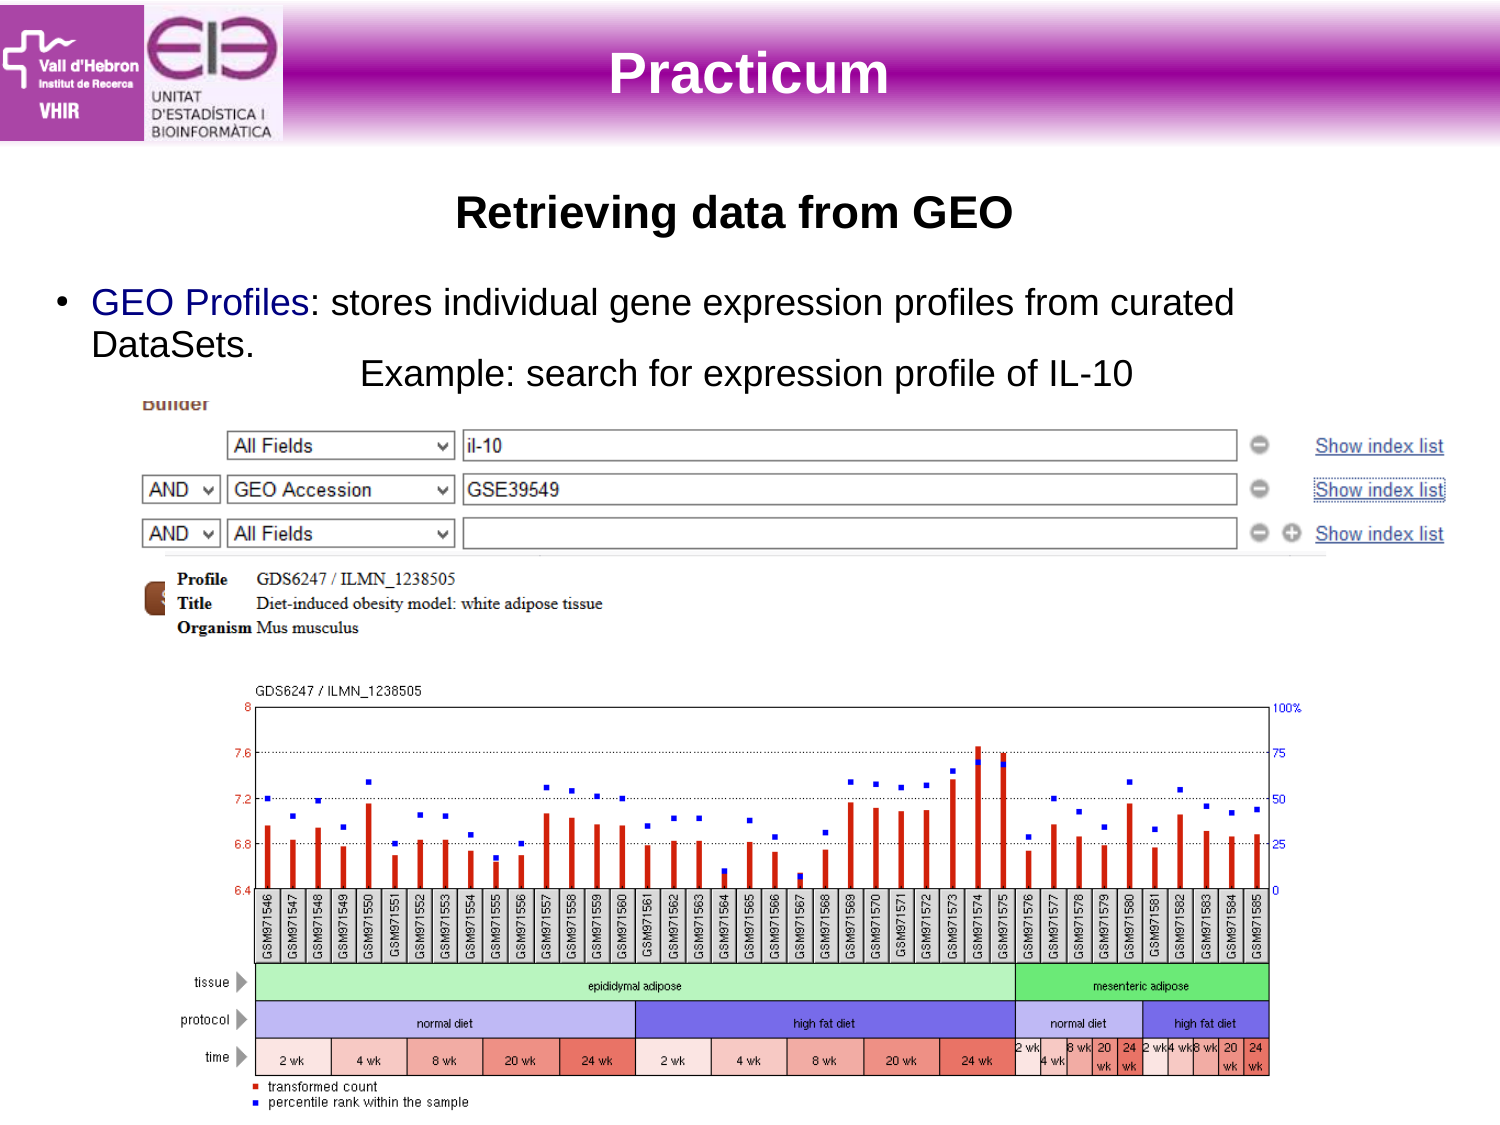

Practicum
Retrieving data from GEO
GEO Profiles: stores individual gene expression profiles from curated DataSets.
Example: search for expression profile of IL-10